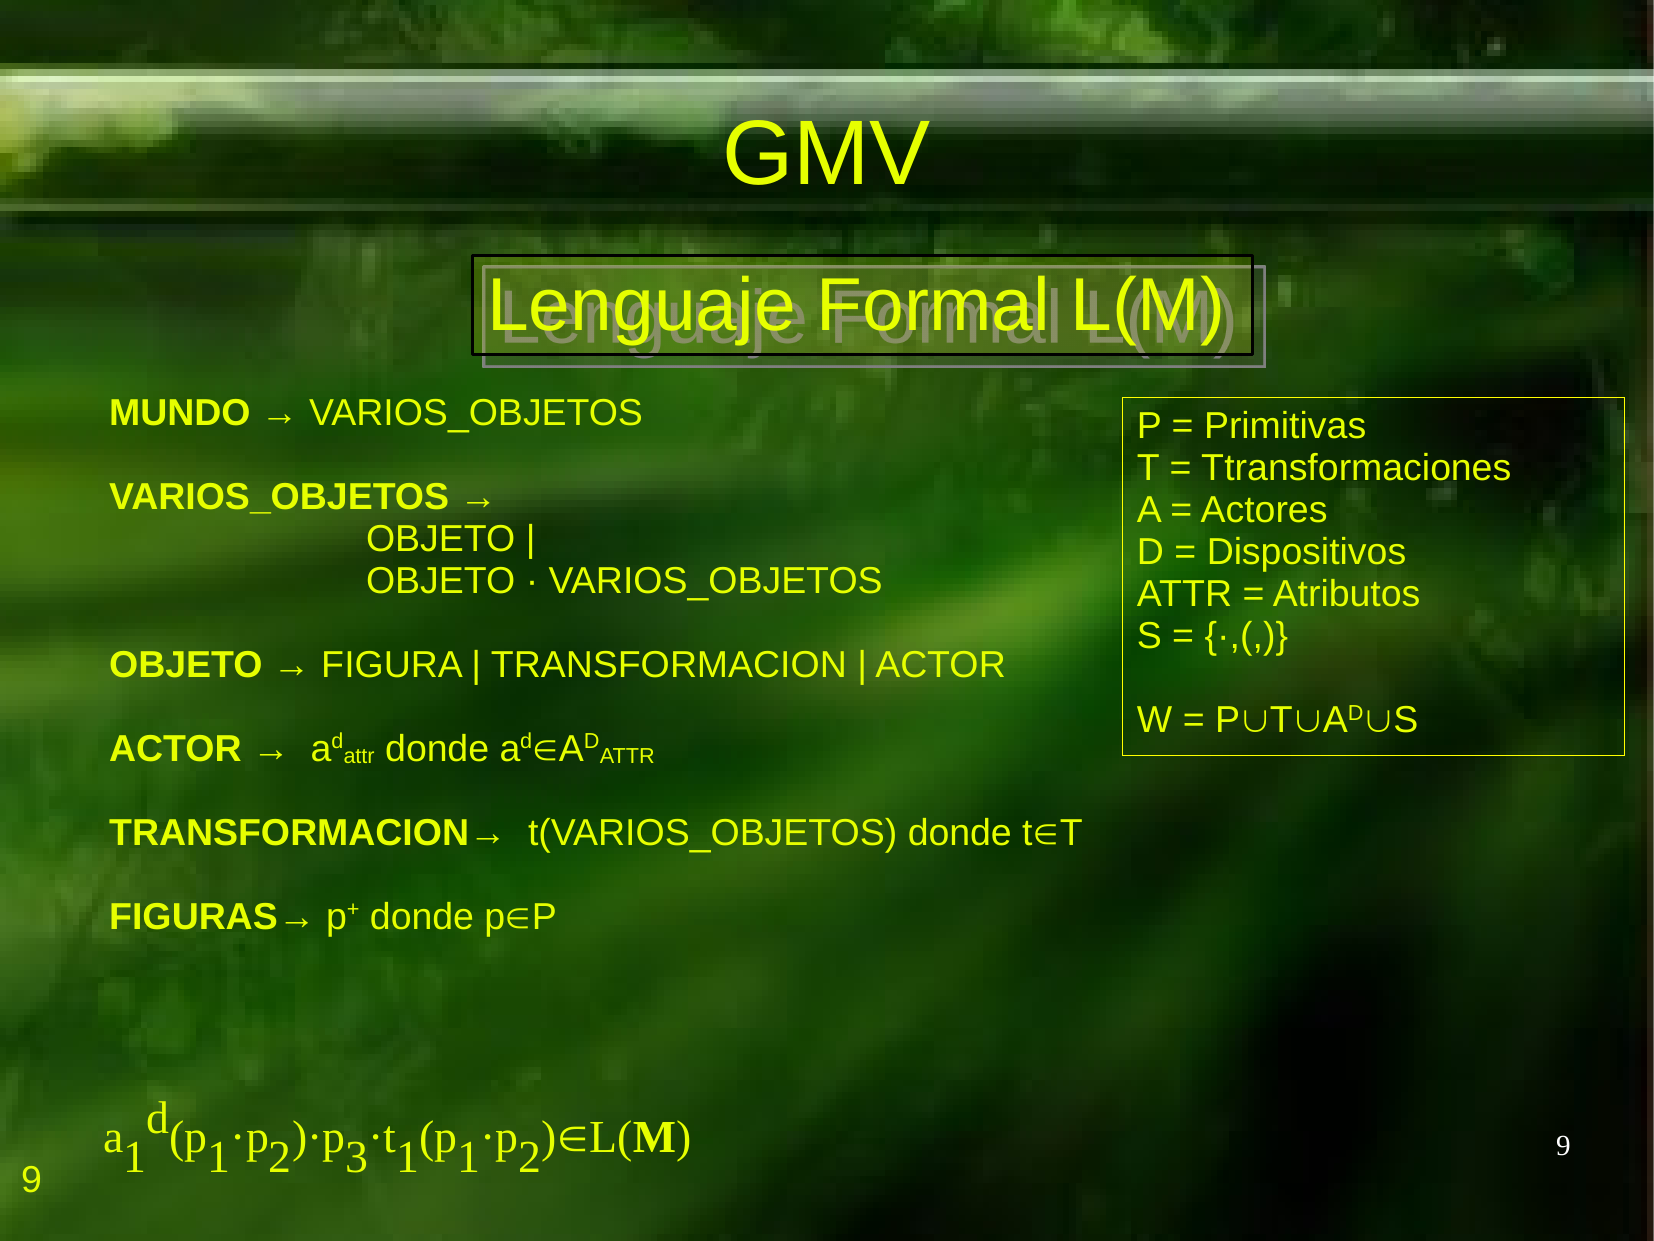

# GMV
Lenguaje Formal L(M)
MUNDO → VARIOS_OBJETOS
VARIOS_OBJETOS →
			OBJETO |
			OBJETO · VARIOS_OBJETOS
OBJETO → FIGURA | TRANSFORMACION | ACTOR
ACTOR → adattr donde adADATTR
TRANSFORMACION→ t(VARIOS_OBJETOS) donde tT
FIGURAS→ p+ donde pP
P = Primitivas
T = Ttransformaciones
A = Actores
D = Dispositivos
ATTR = Atributos
S = {·,(,)}
W = PTADS
a1d(p1·p2)·p3·t1(p1·p2)∈L(M)
9